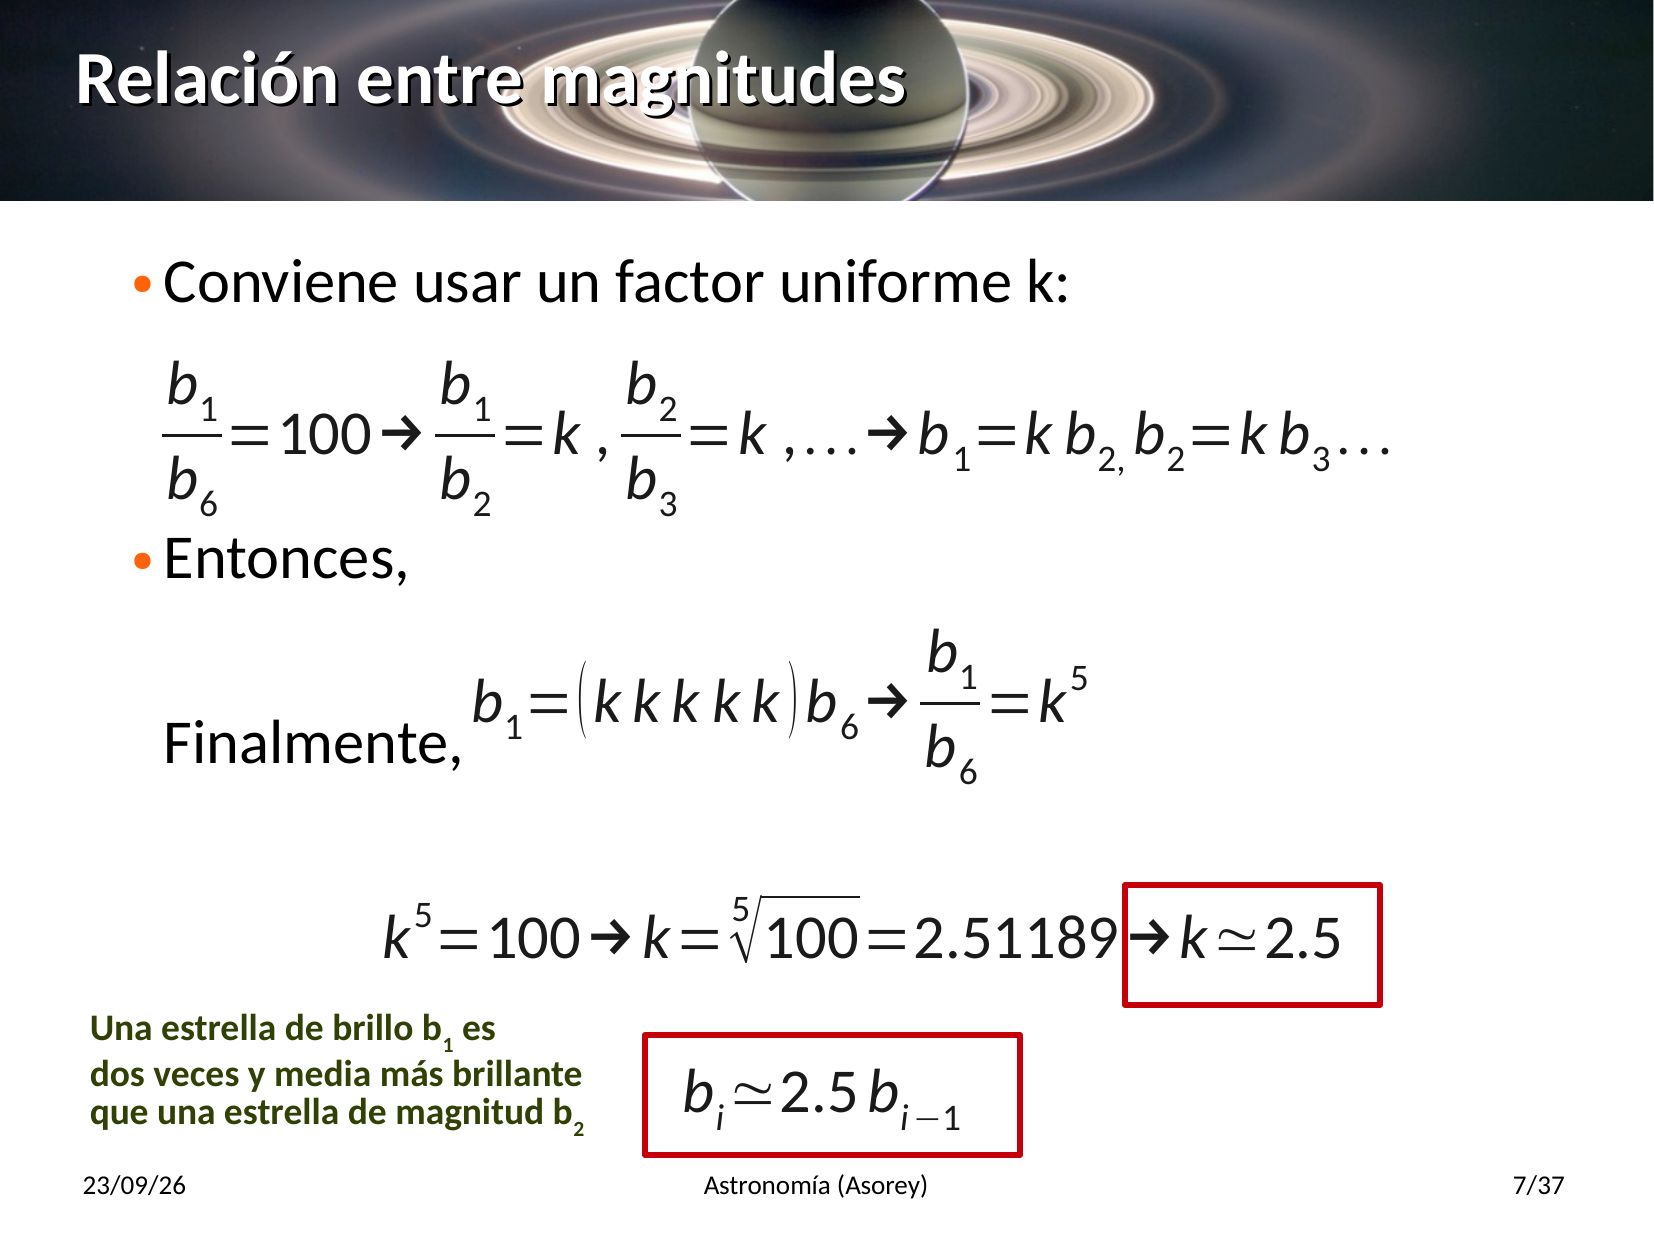

# Relación entre magnitudes
Conviene usar un factor uniforme k:
Entonces,
Finalmente,
Una estrella de brillo b1 es
dos veces y media más brillante
que una estrella de magnitud b2
Astronomía (Asorey)
7